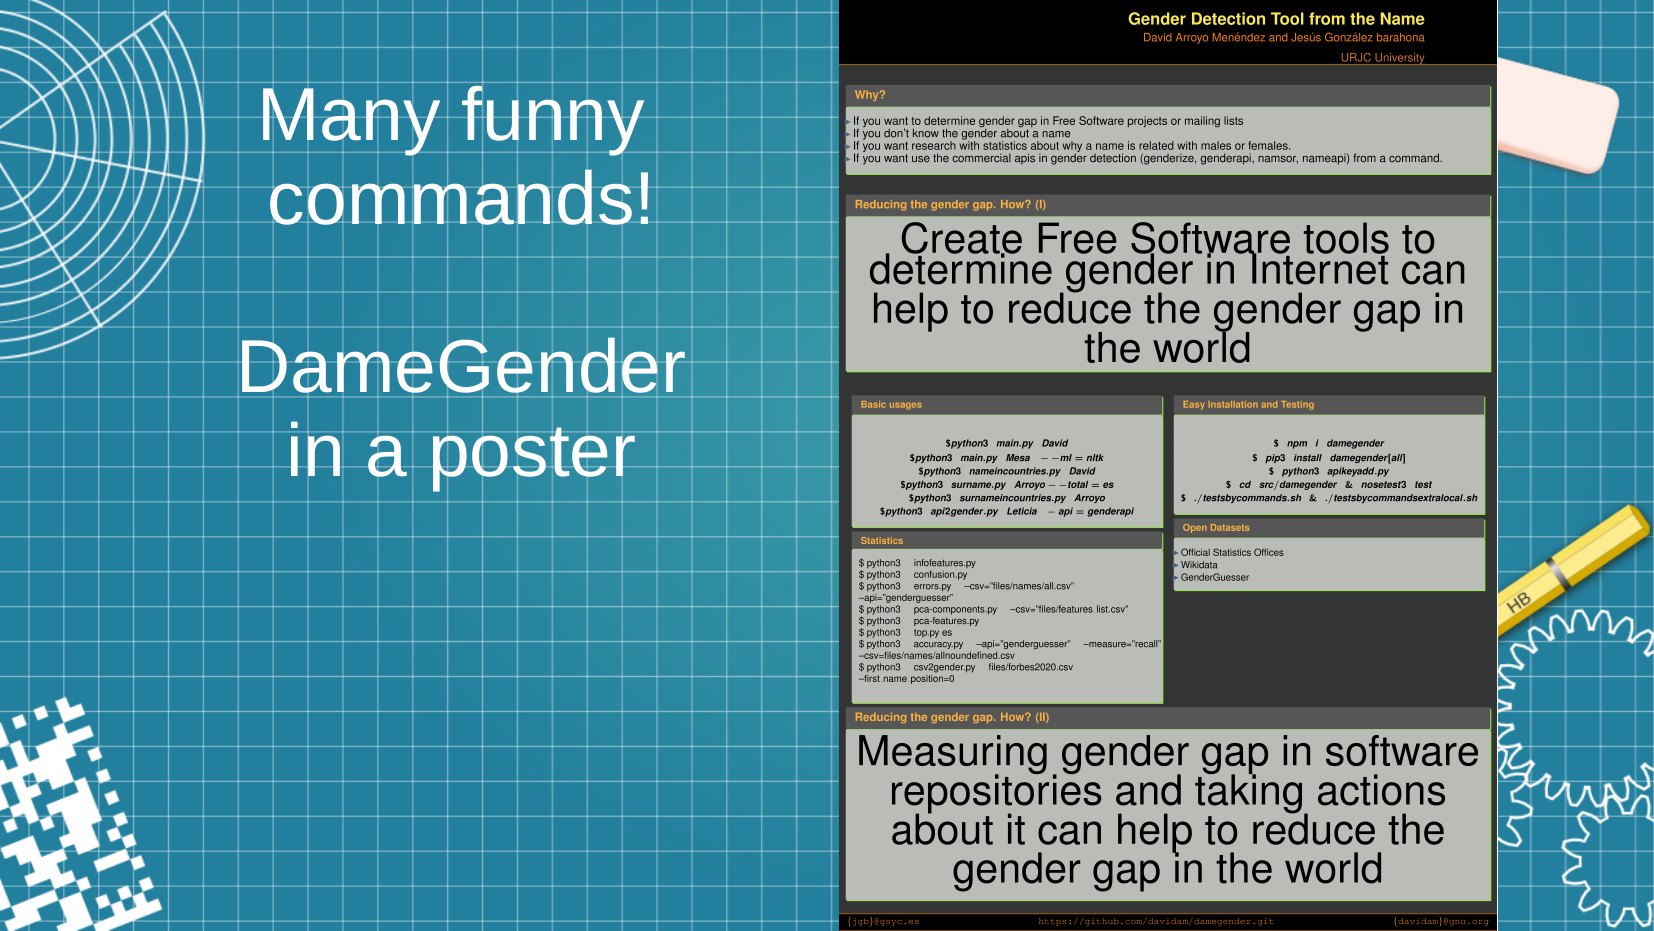

# Many funny commands! DameGender in a poster